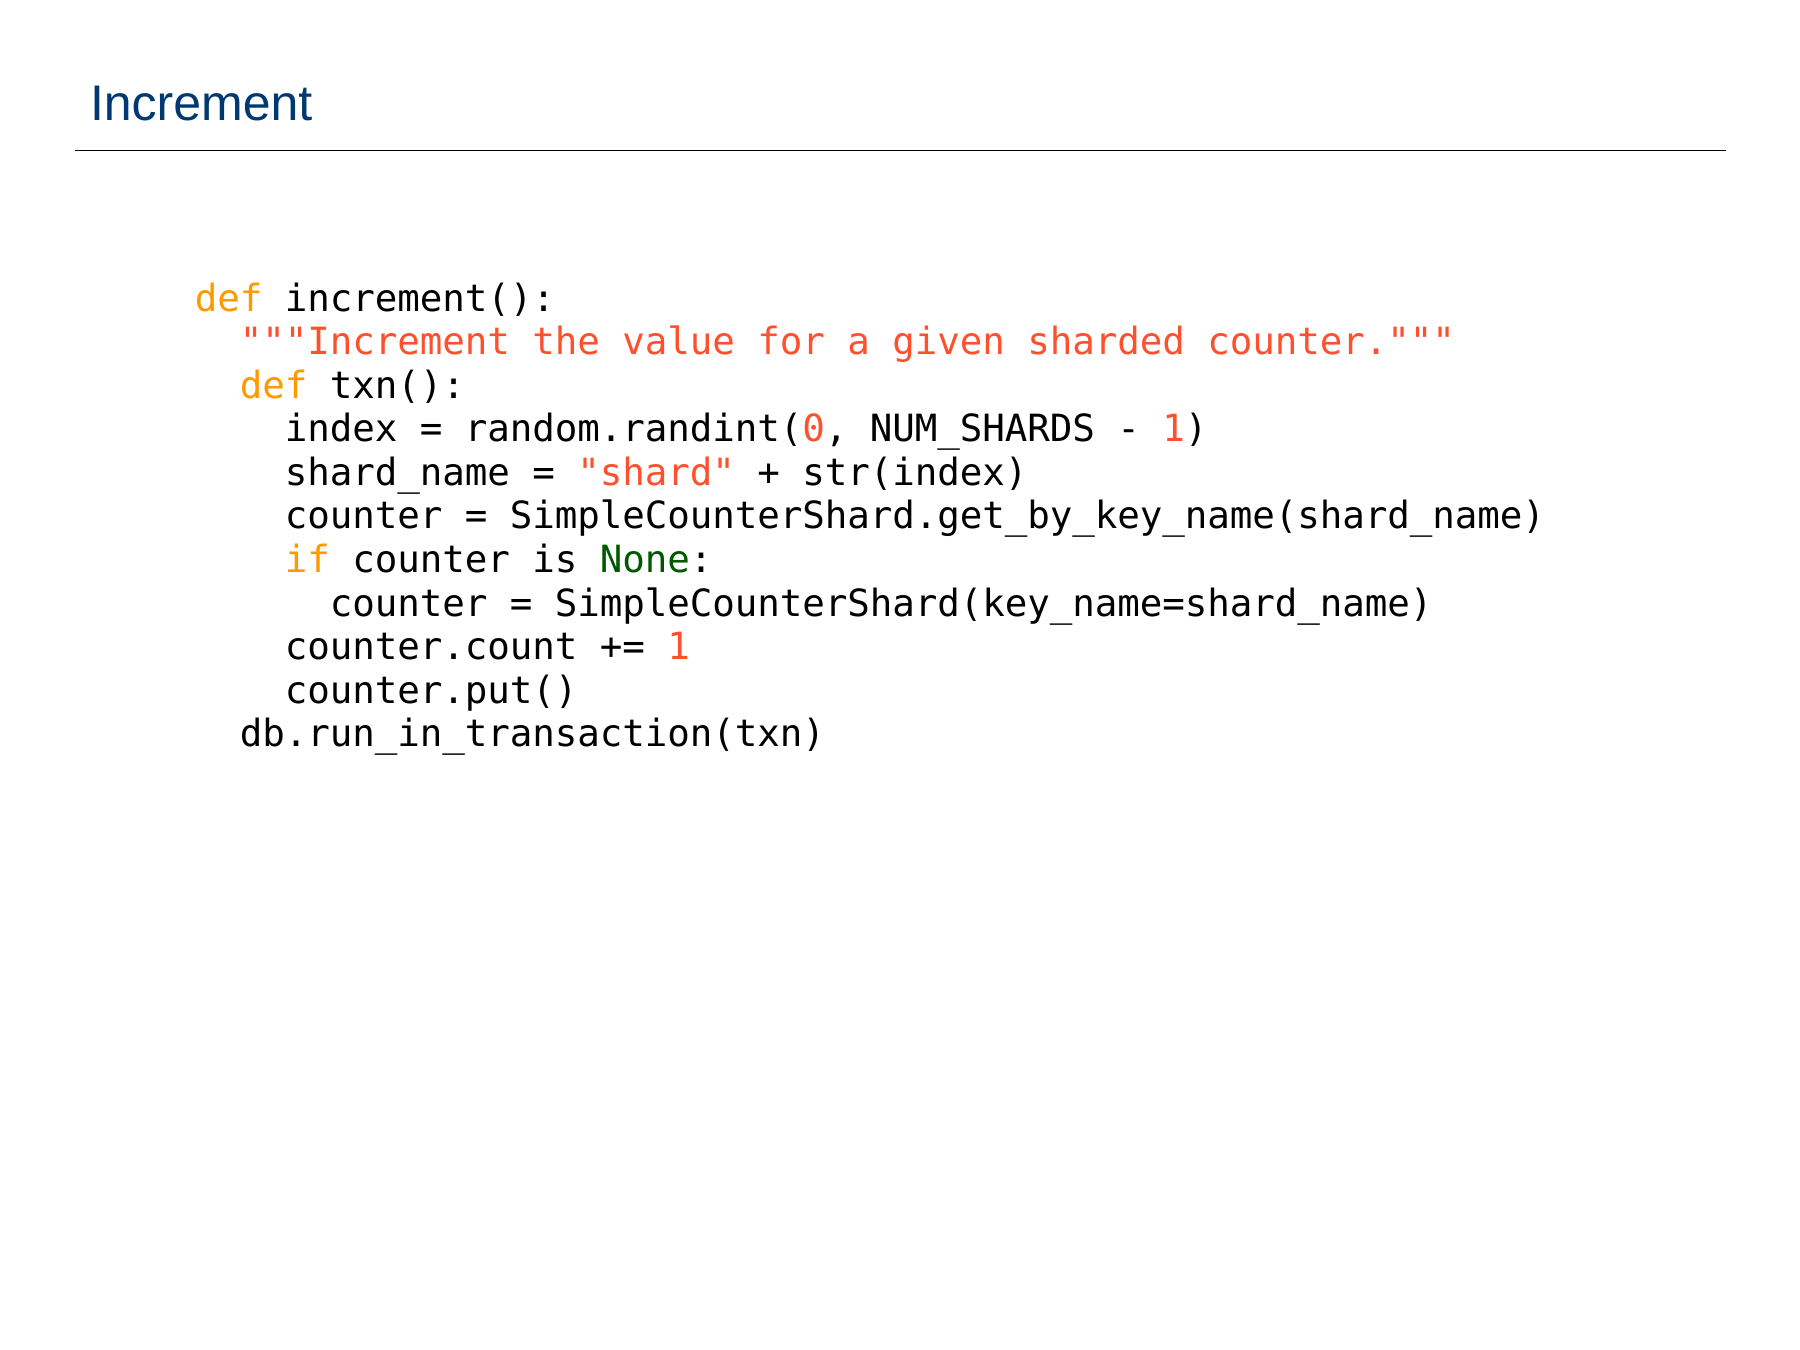

# Increment
def increment():
 """Increment the value for a given sharded counter."""
 def txn():
 index = random.randint(0, NUM_SHARDS - 1)
 shard_name = "shard" + str(index)
 counter = SimpleCounterShard.get_by_key_name(shard_name)
 if counter is None:
 counter = SimpleCounterShard(key_name=shard_name)
 counter.count += 1
 counter.put()
 db.run_in_transaction(txn)